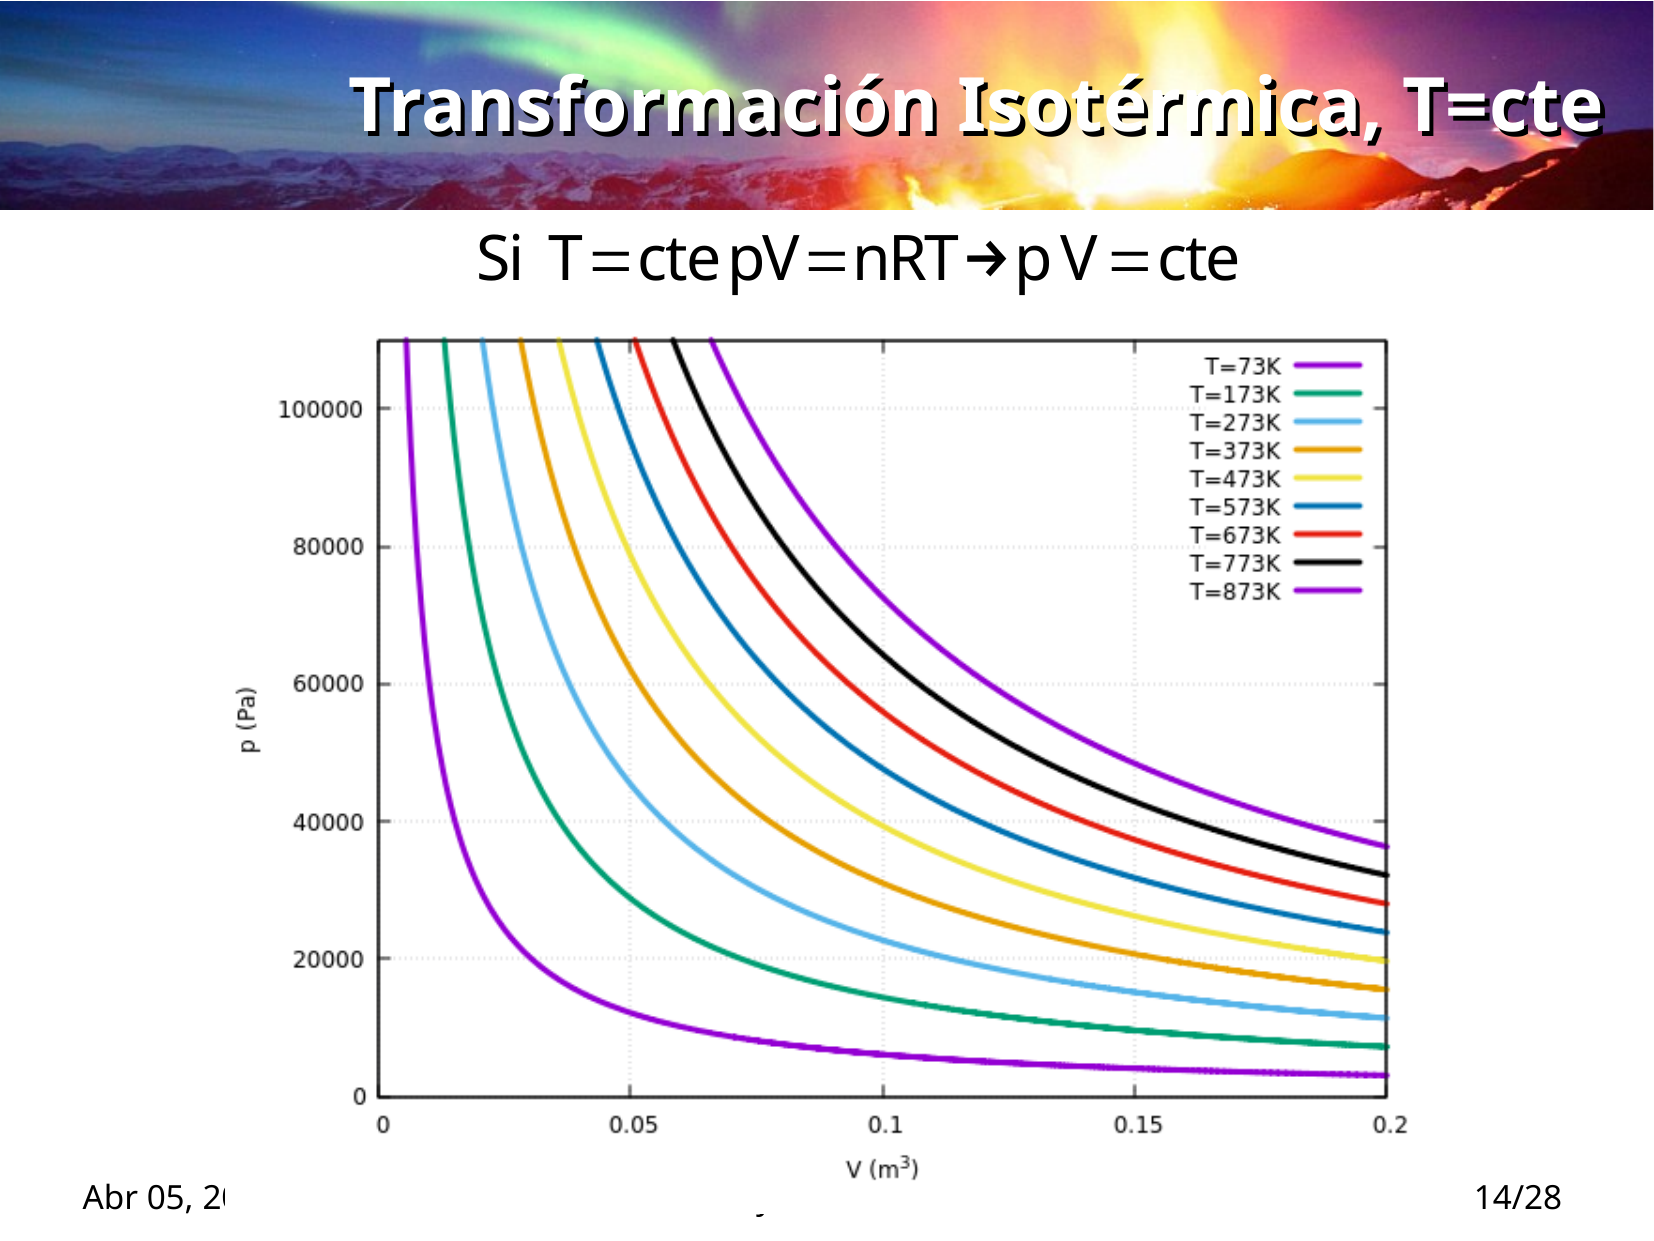

# Transformación Isotérmica, T=cte
Abr 05, 2018
H. Asorey - F3B+F4A 2018
14